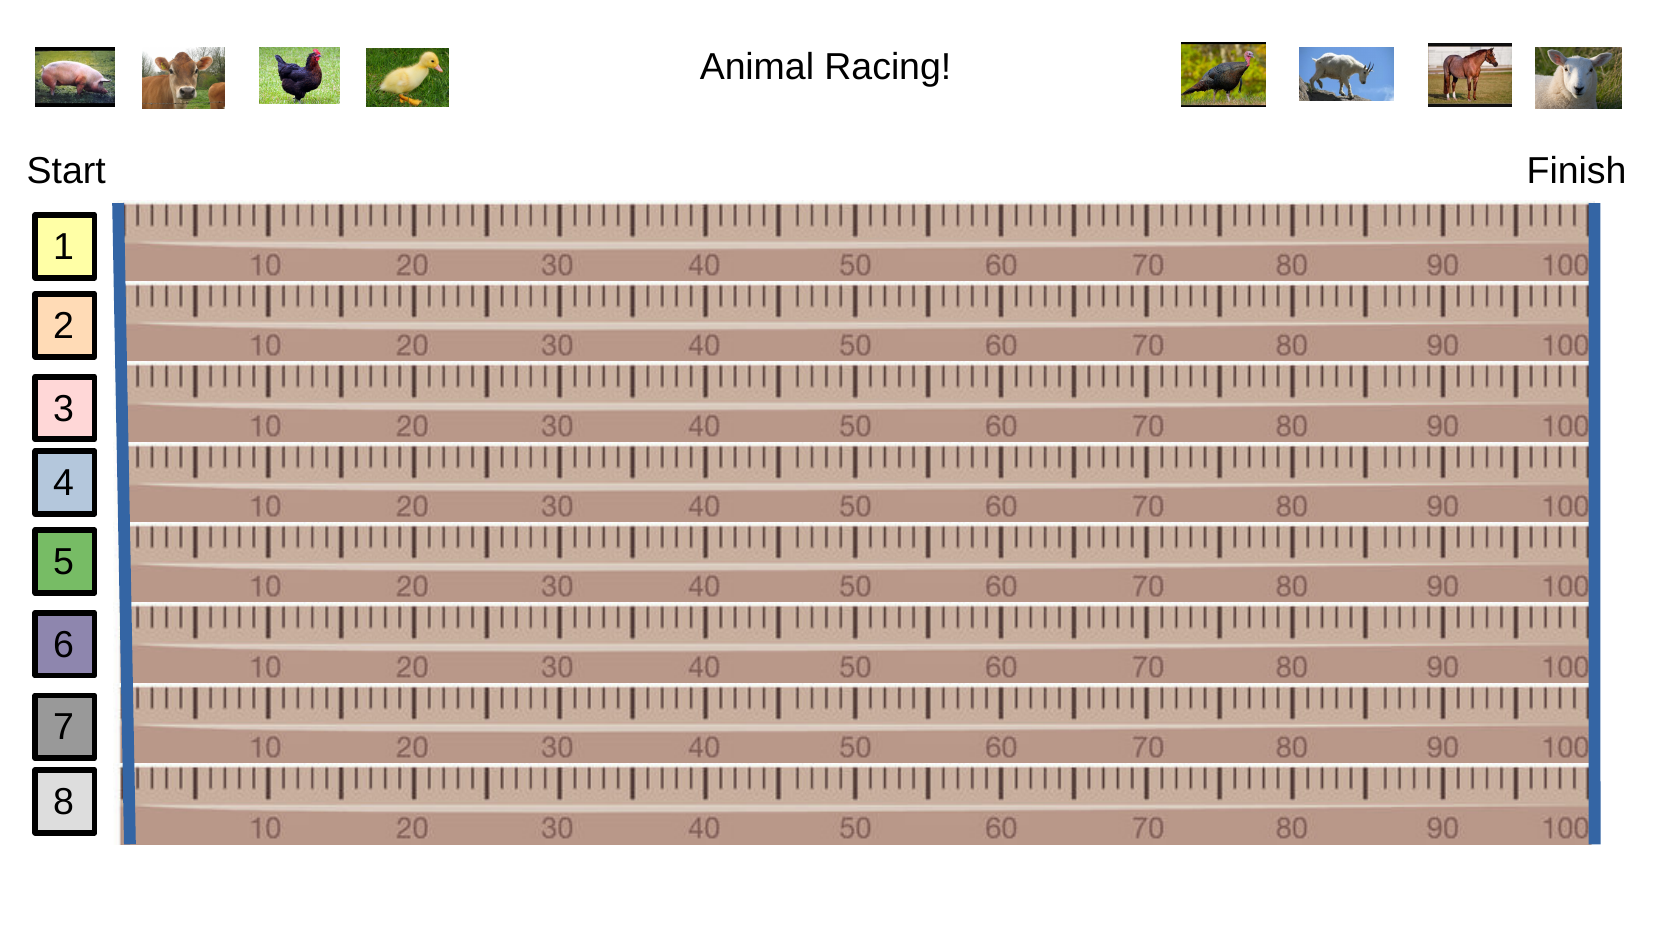

Animal Racing!
Start
Finish
1
2
3
4
5
6
7
8